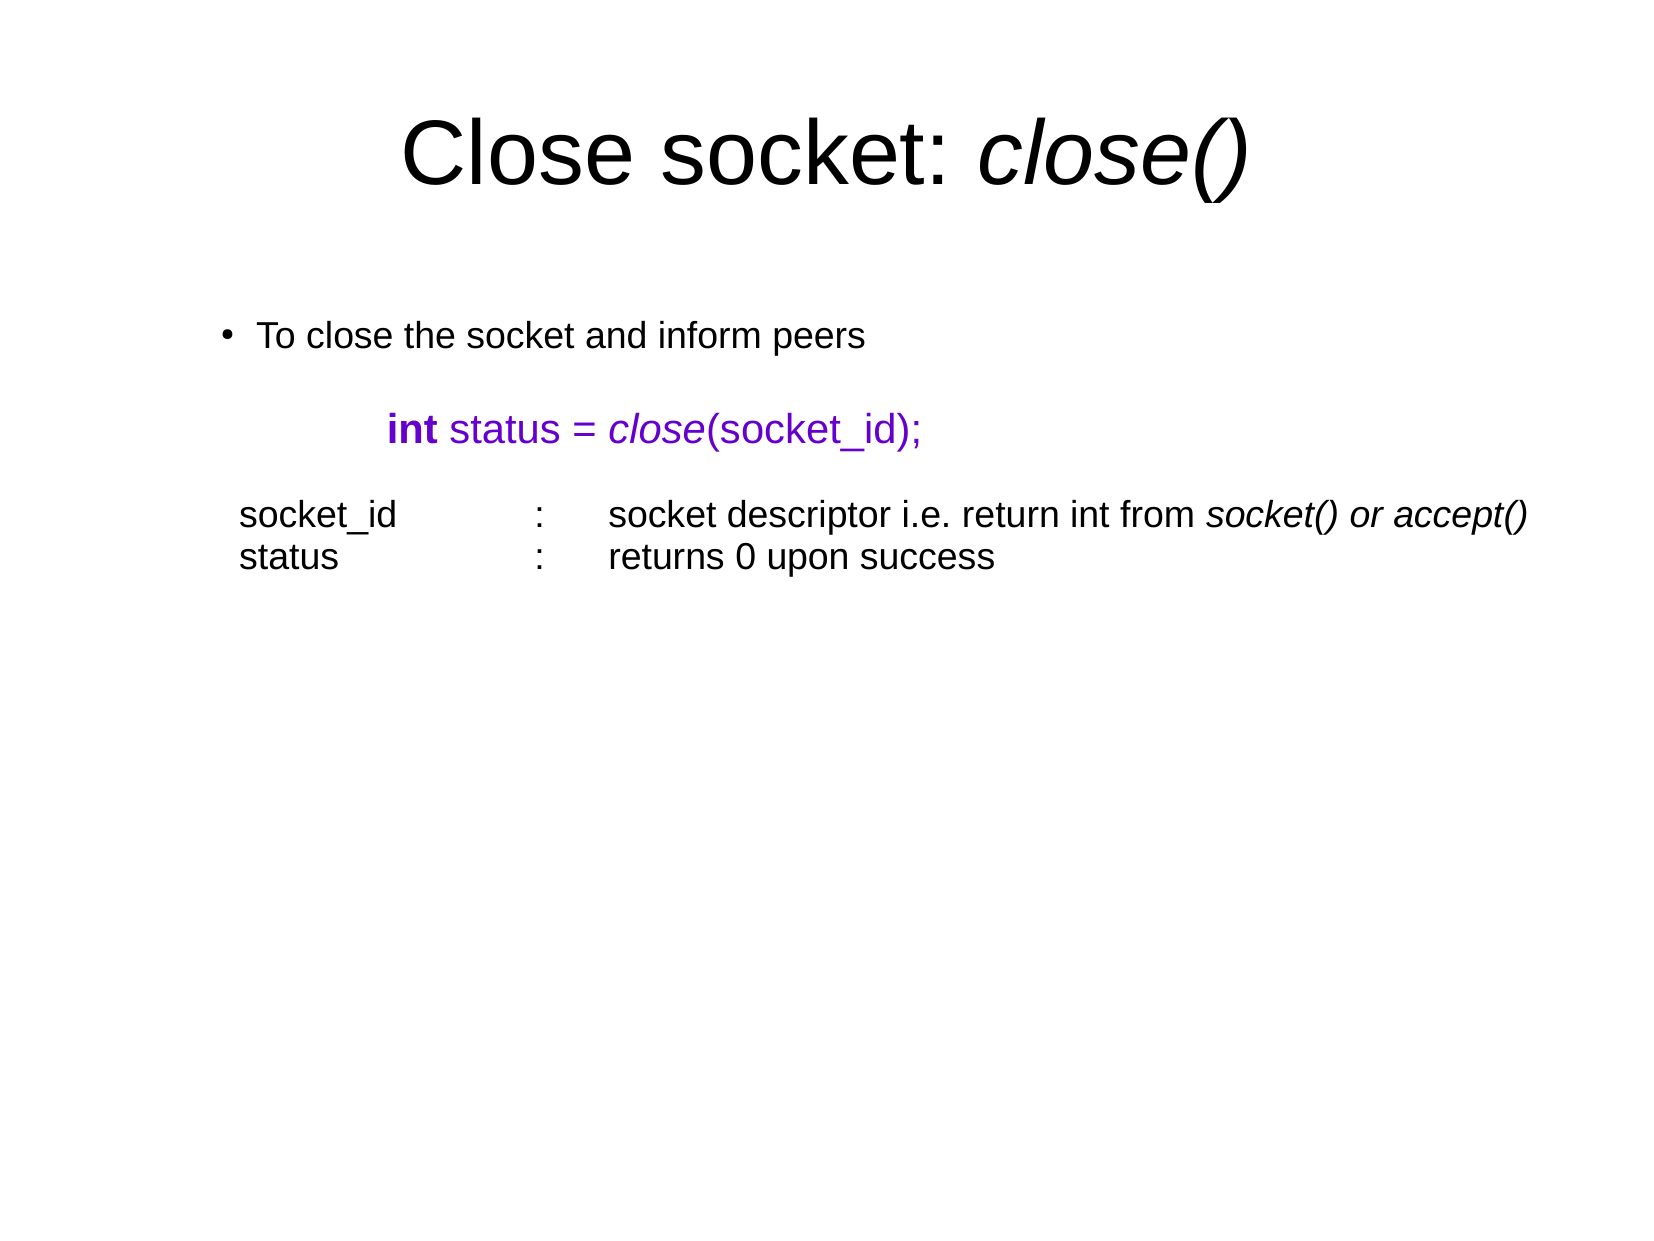

# Close socket: close()
To close the socket and inform peers
		int status = close(socket_id);
socket_id		: 	socket descriptor i.e. return int from socket() or accept()
status			: 	returns 0 upon success